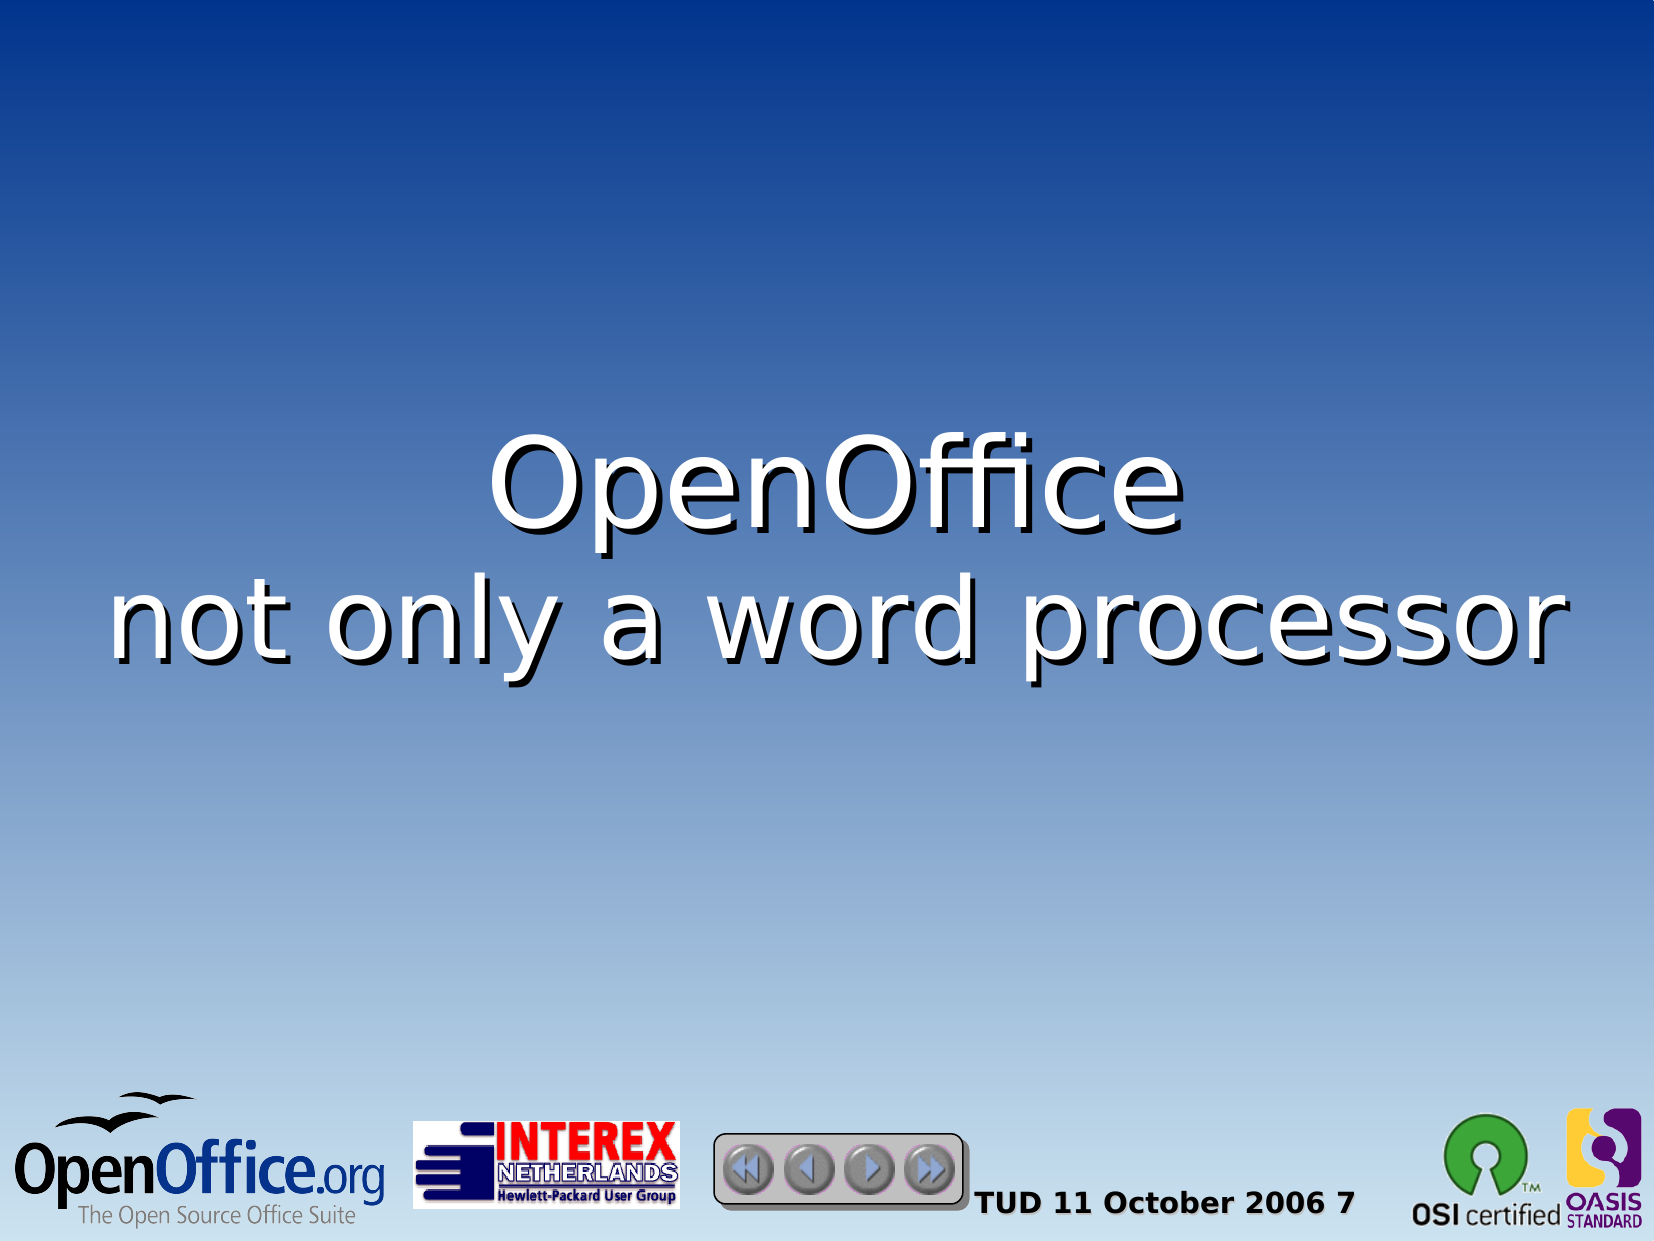

OpenOffice
not only a word processor
#
TUD 11 October 2006